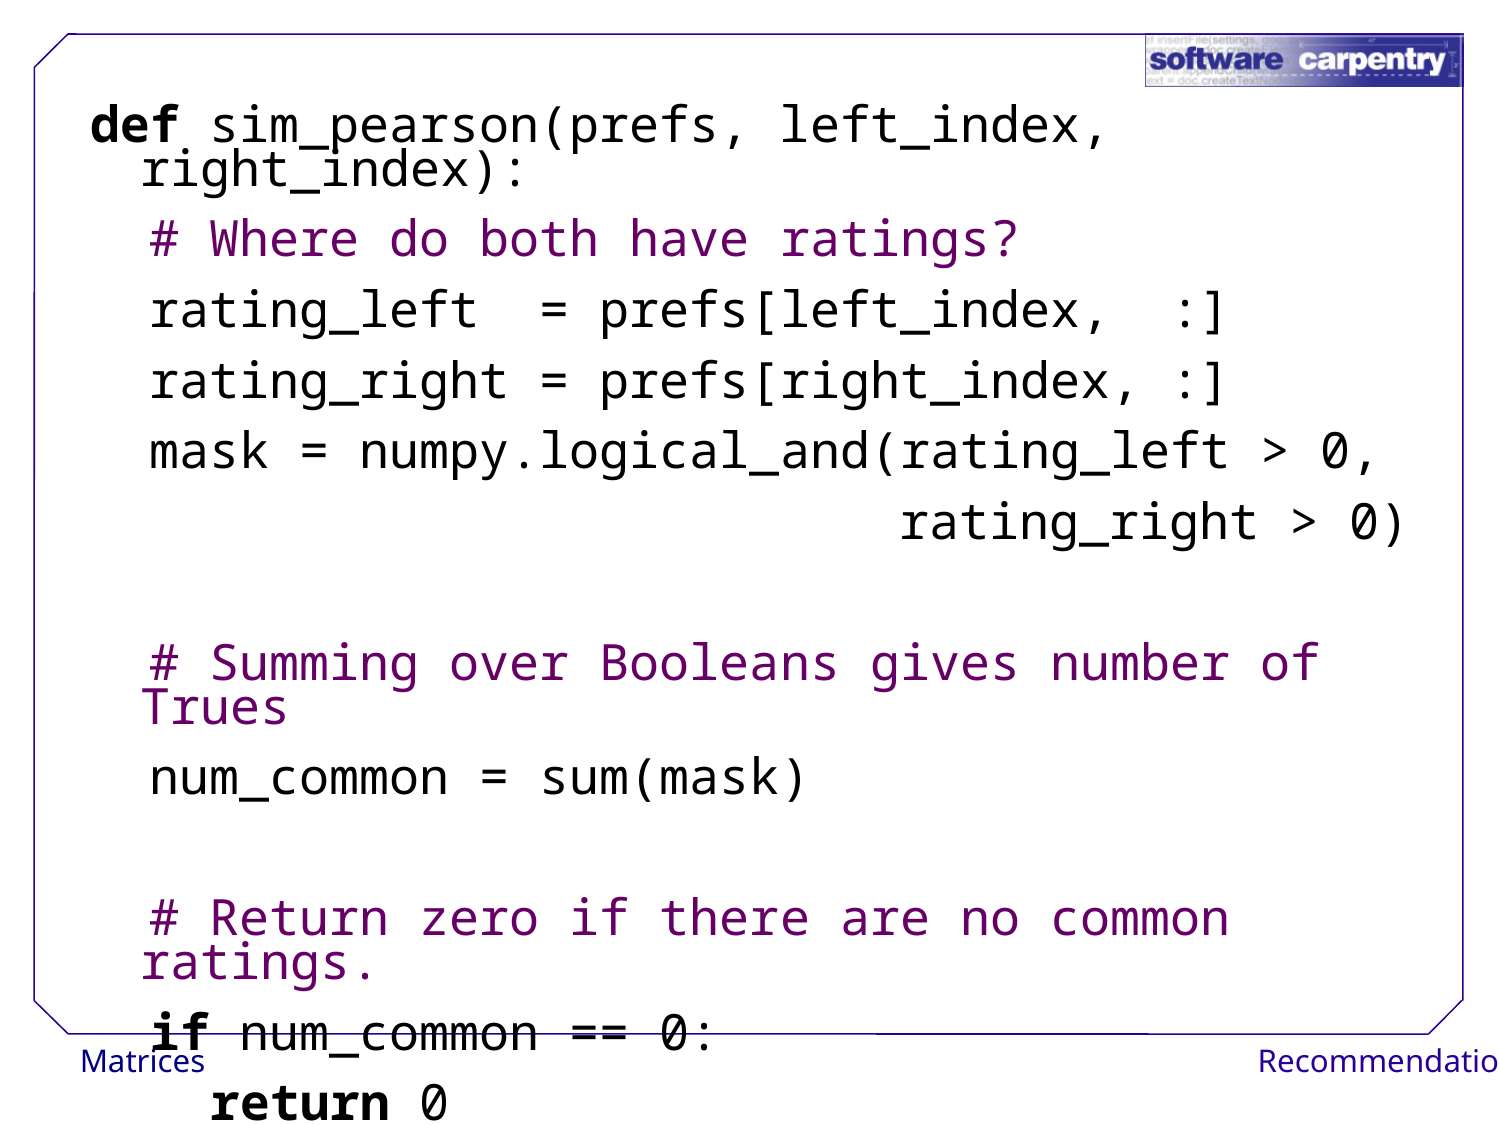

# def sim_pearson(prefs, left_index, right_index):
 # Where do both have ratings?
 rating_left = prefs[left_index, :]
 rating_right = prefs[right_index, :]
 mask = numpy.logical_and(rating_left > 0,
 rating_right > 0)
 # Summing over Booleans gives number of Trues
 num_common = sum(mask)
 # Return zero if there are no common ratings.
 if num_common == 0:
 return 0